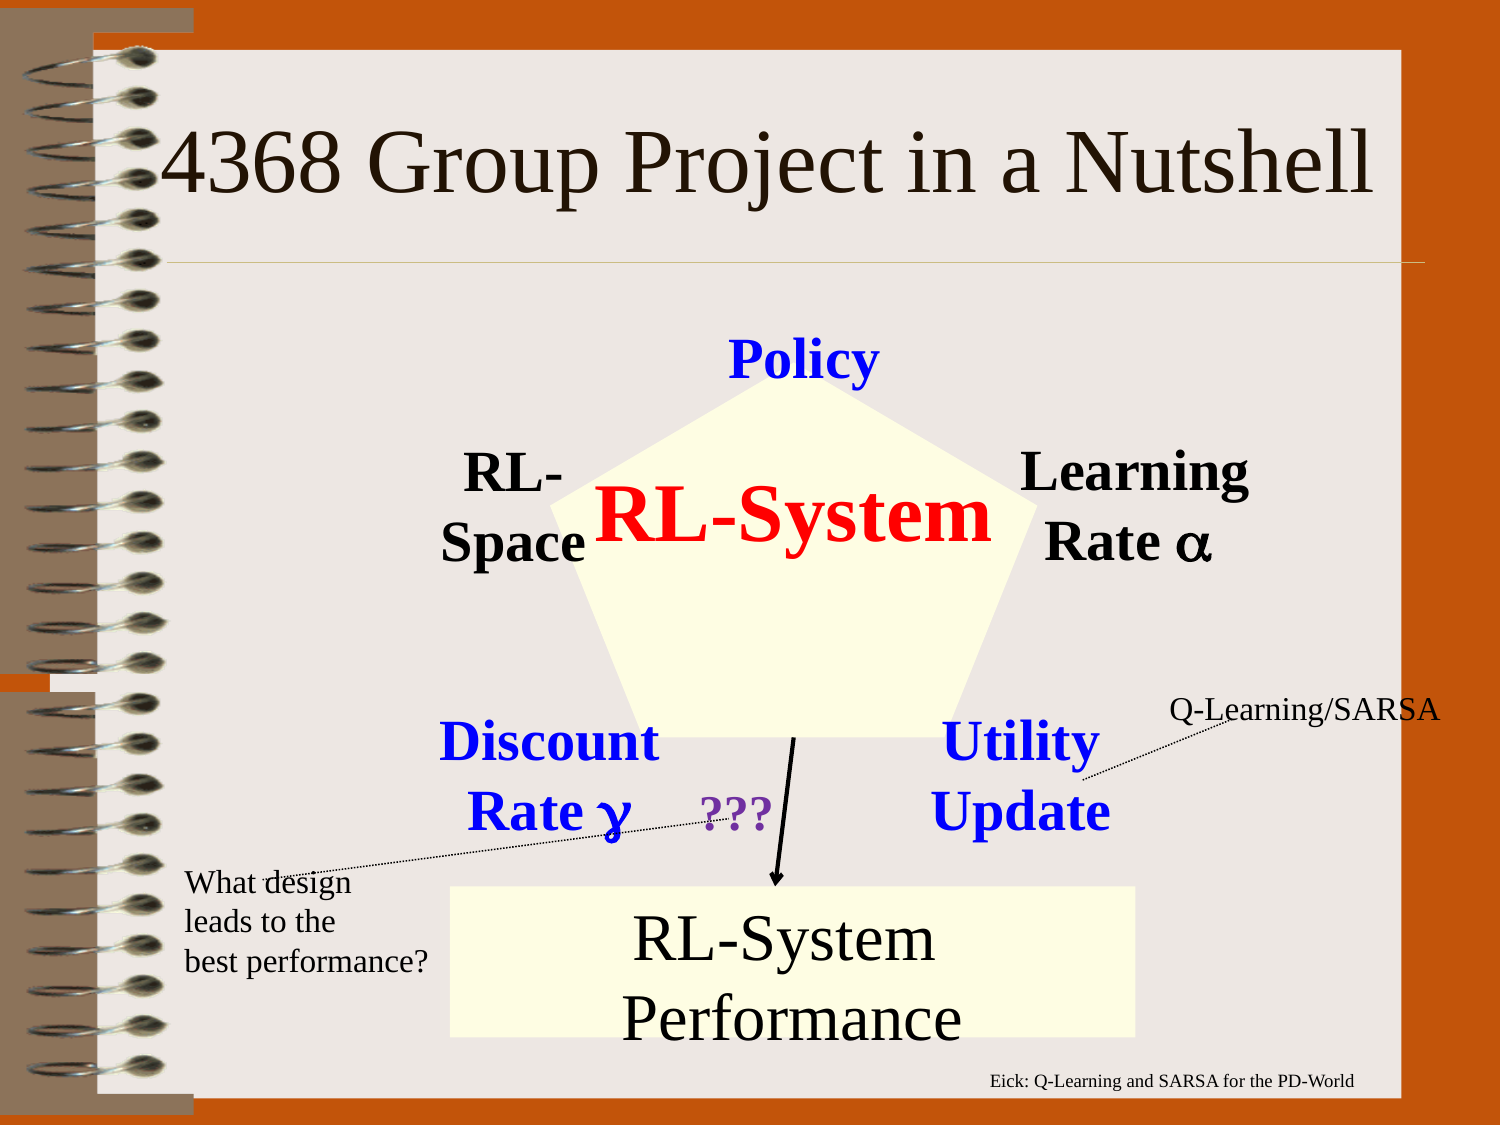

# 4368 Group Project in a Nutshell
Policy
RL-System
Learning
Rate 
RL-
Space
Q-Learning/SARSA
Discount
Rate 
Utility
Update
???
What design
leads to the
best performance?
RL-System
Performance